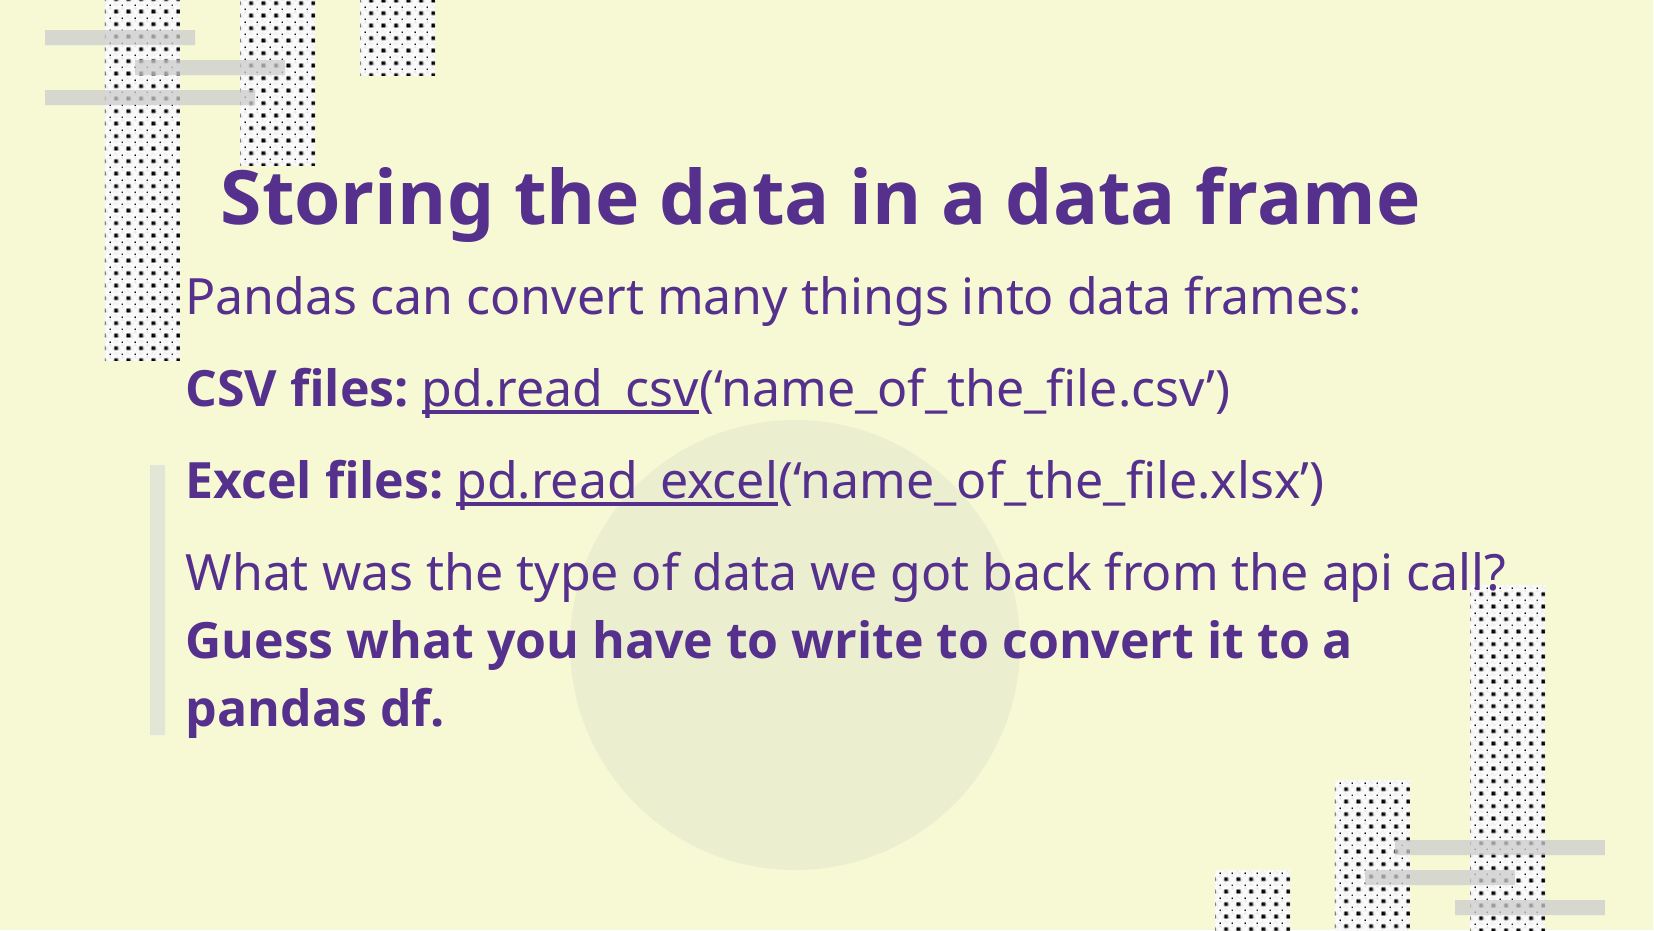

# Storing the data in a data frame
Pandas can convert many things into data frames:
CSV files: pd.read_csv(‘name_of_the_file.csv’)
Excel files: pd.read_excel(‘name_of_the_file.xlsx’)
What was the type of data we got back from the api call?
Guess what you have to write to convert it to a pandas df.